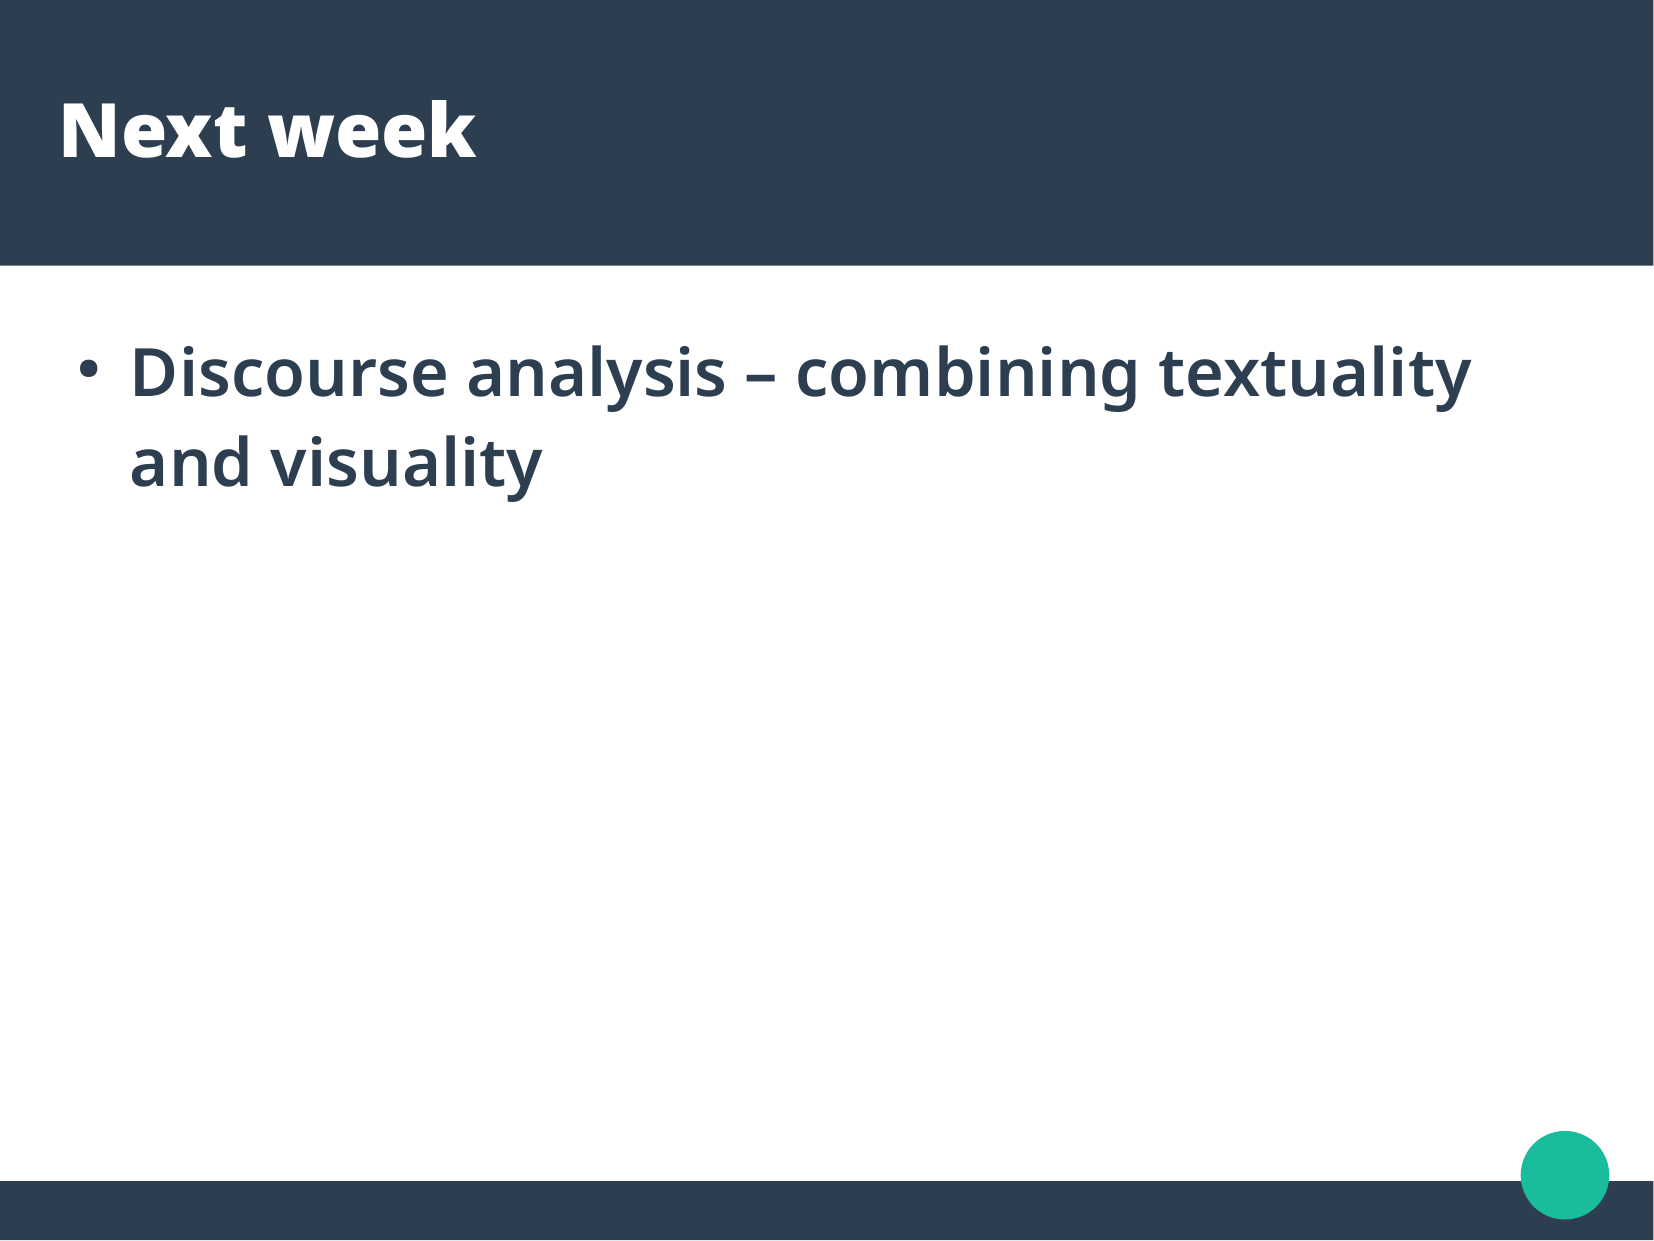

# Next week
Discourse analysis – combining textuality and visuality